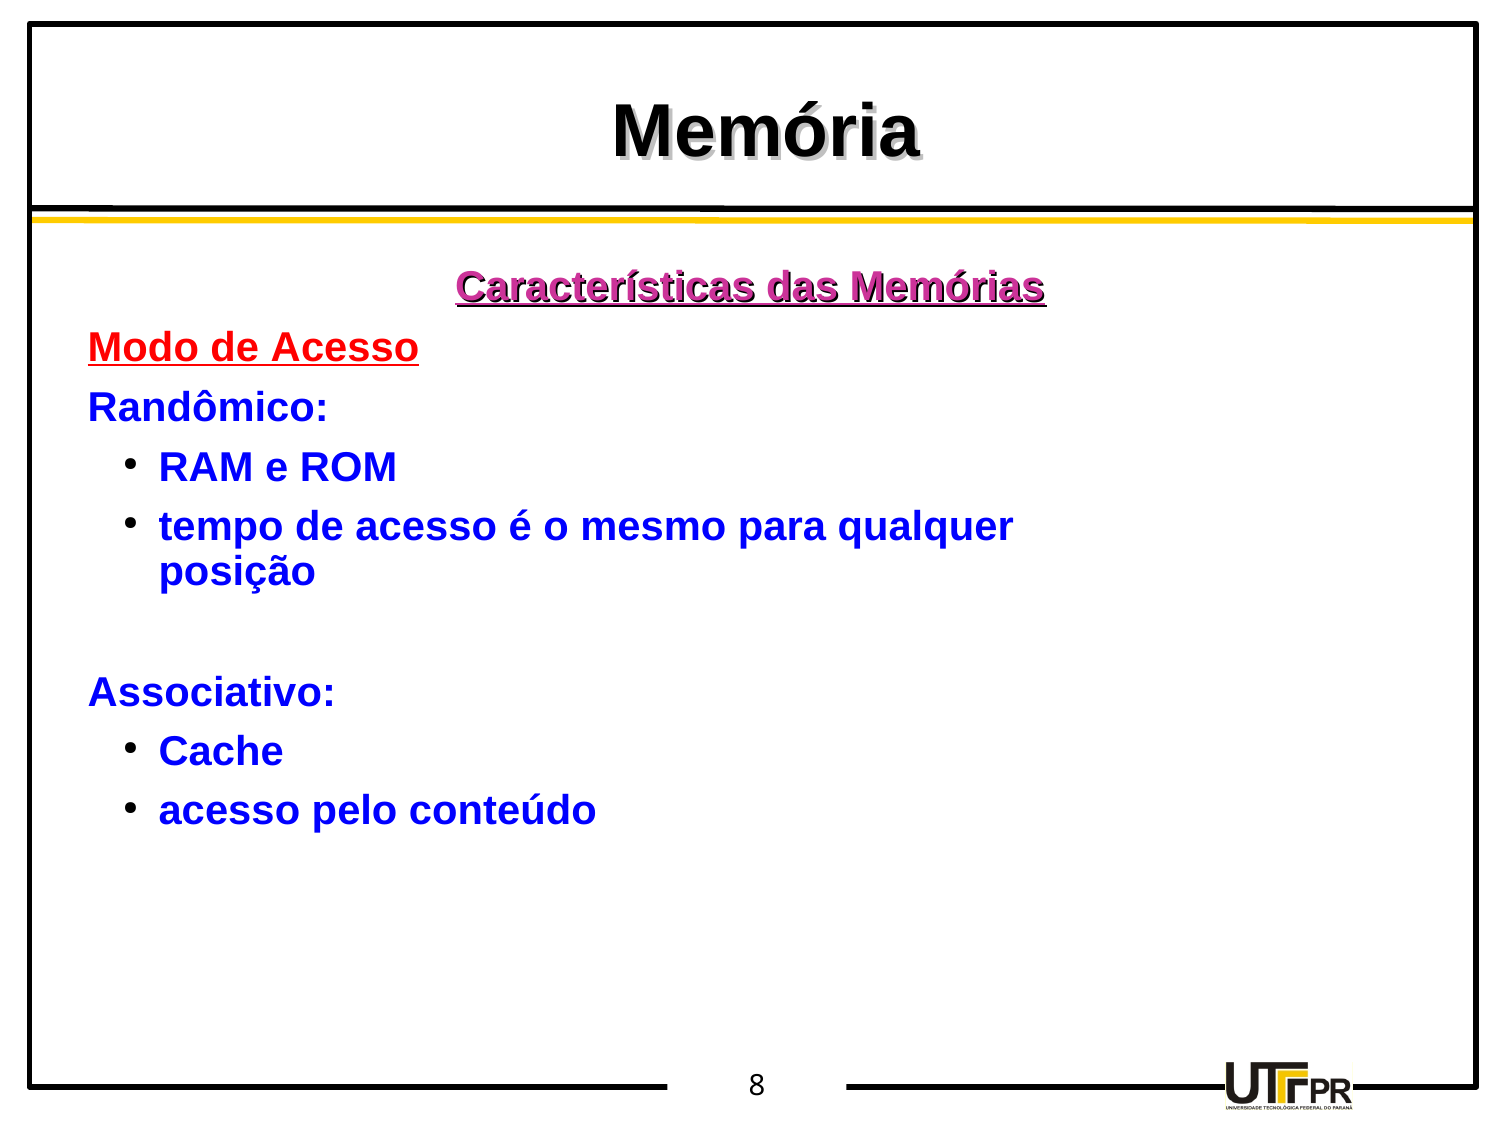

Memória
# Características das Memórias
Modo de Acesso
Randômico:
RAM e ROM
tempo de acesso é o mesmo para qualquer 			 posição
Associativo:
Cache
acesso pelo conteúdo